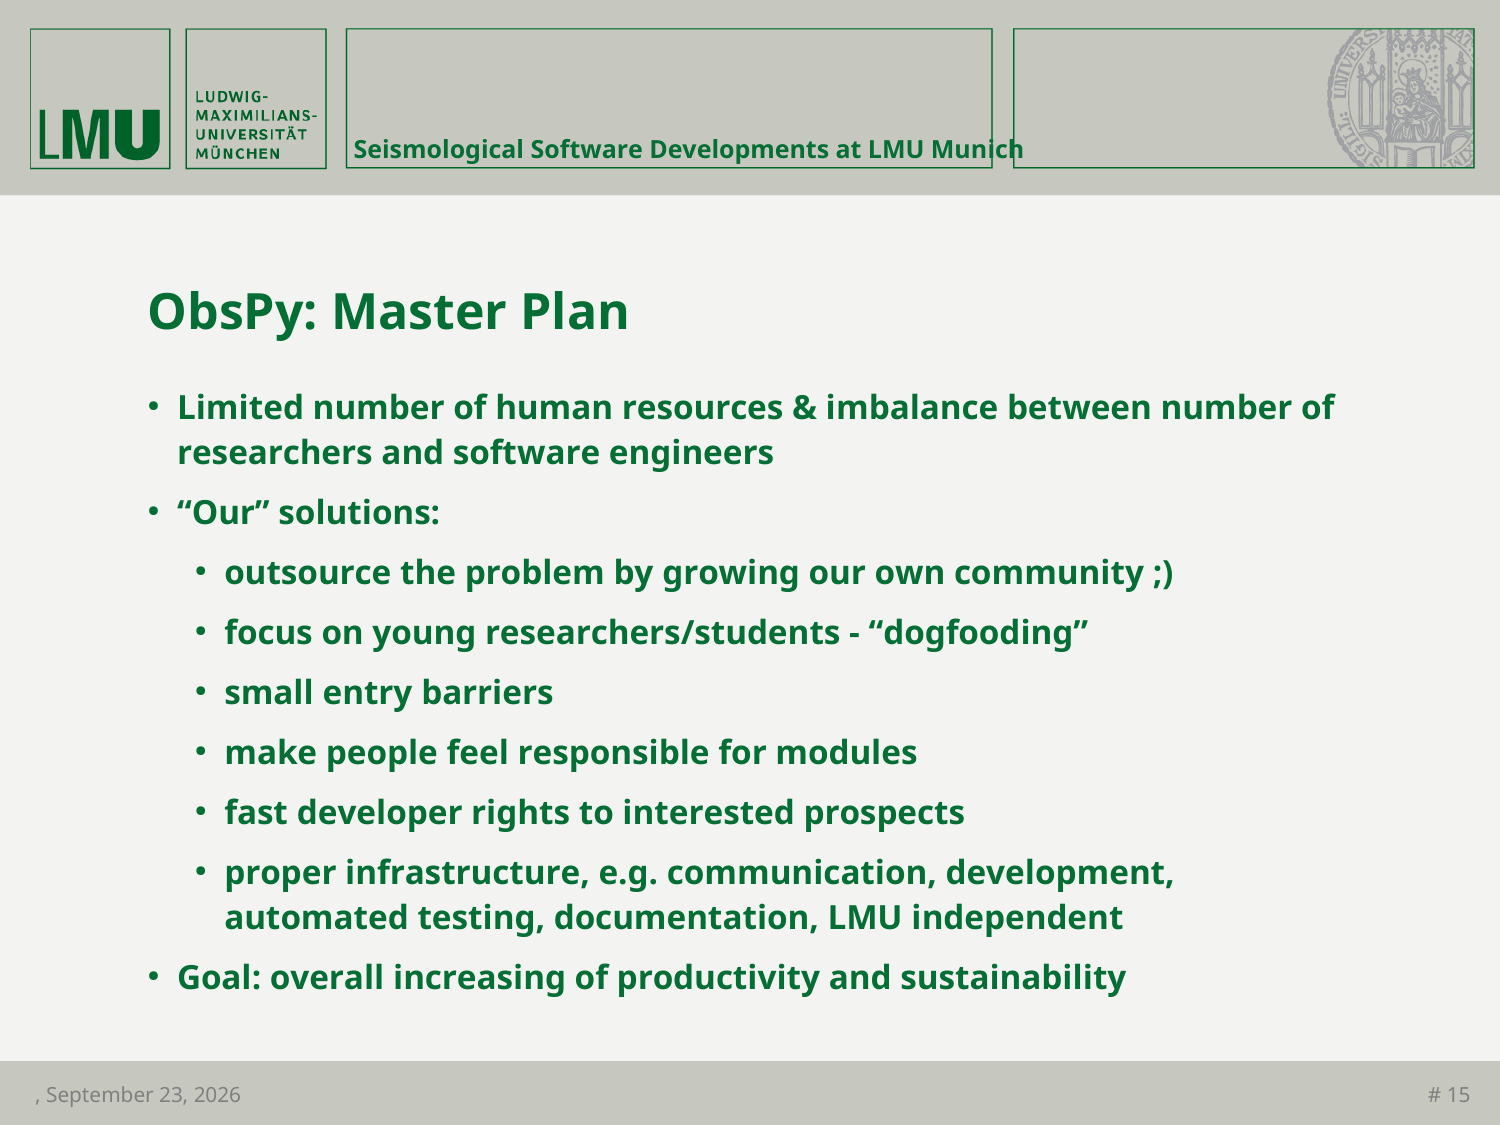

# ObsPy: Master Plan
Limited number of human resources & imbalance between number of researchers and software engineers
“Our” solutions:
outsource the problem by growing our own community ;)
focus on young researchers/students - “dogfooding”
small entry barriers
make people feel responsible for modules
fast developer rights to interested prospects
proper infrastructure, e.g. communication, development, automated testing, documentation, LMU independent
Goal: overall increasing of productivity and sustainability
15